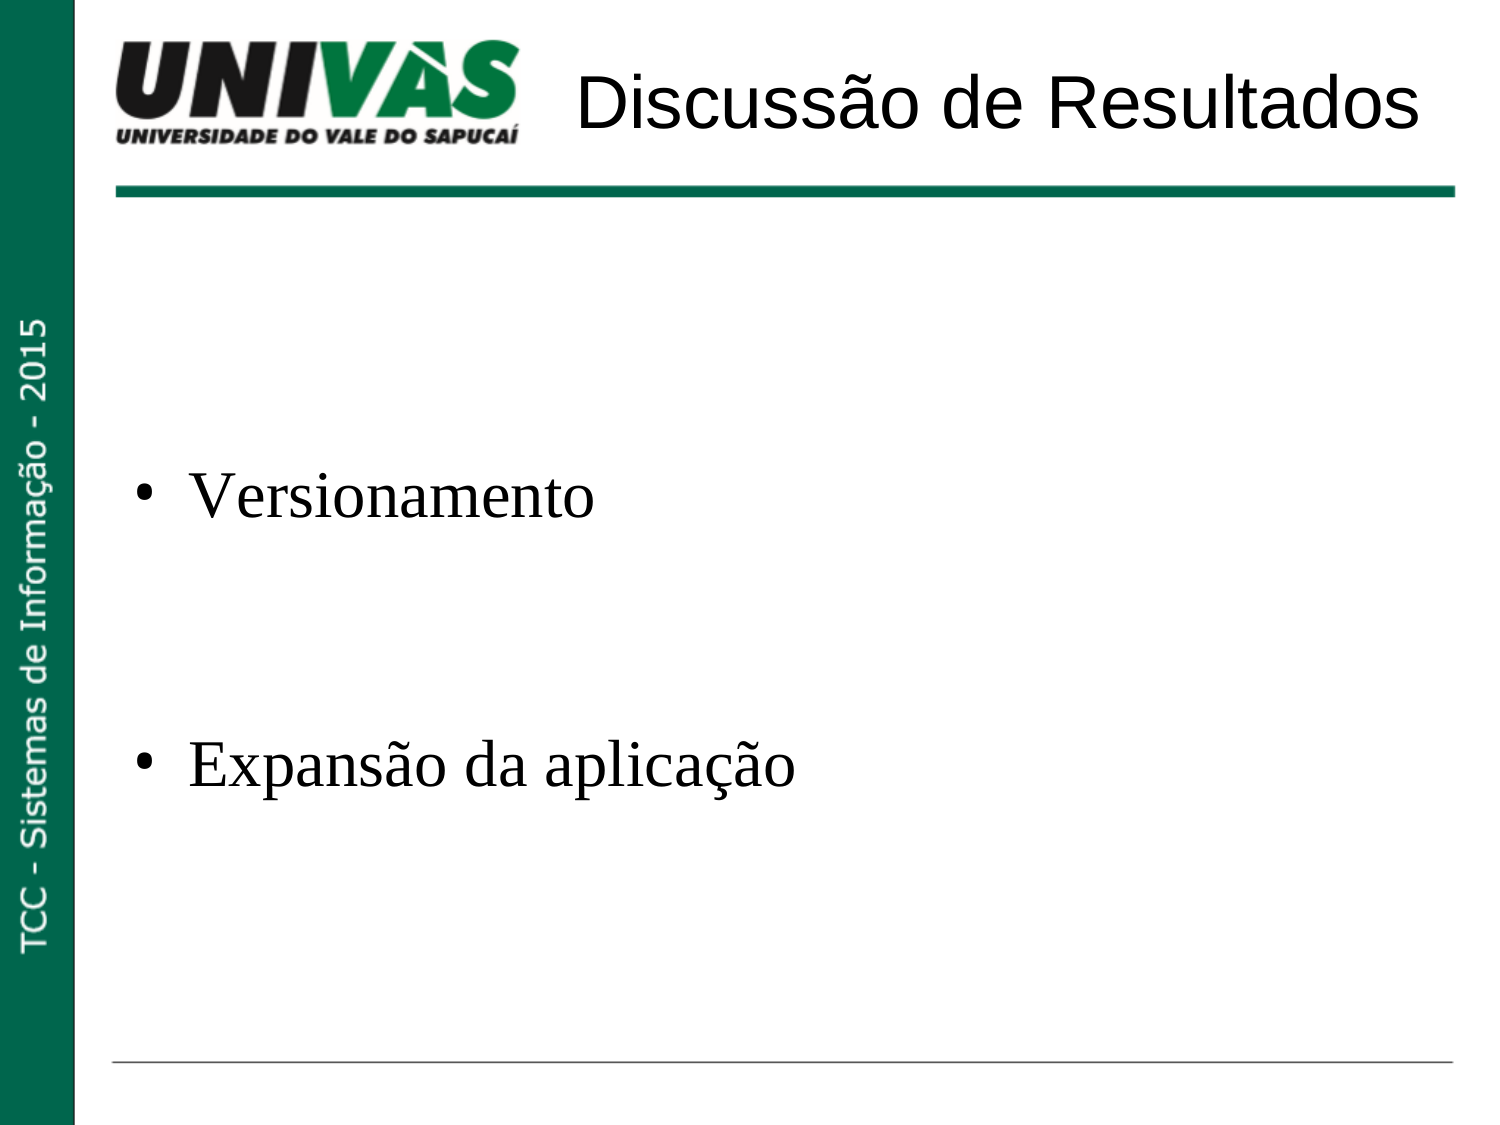

# Discussão de Resultados
Versionamento
Expansão da aplicação